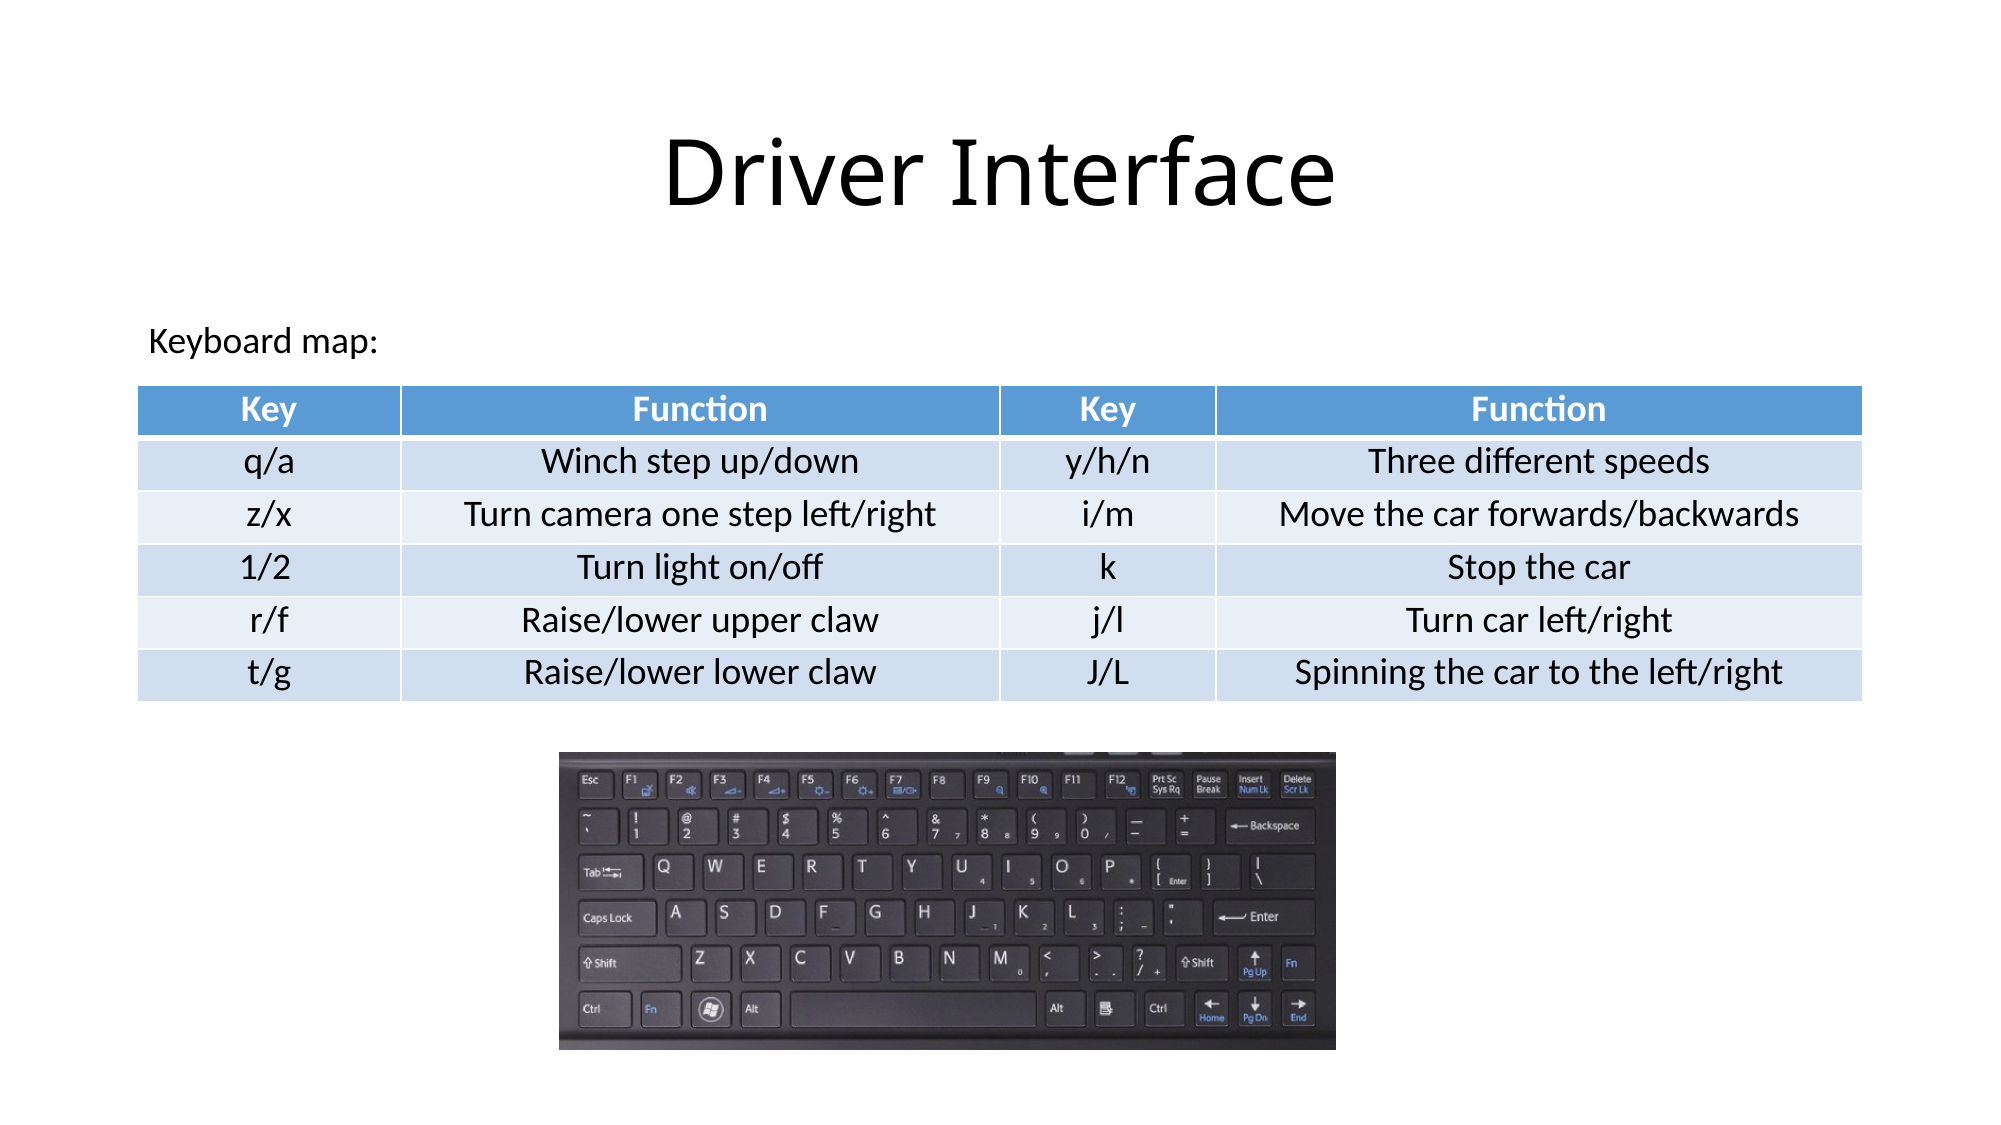

# Driver Interface
Keyboard map:
| Key | Function | Key | Function |
| --- | --- | --- | --- |
| q/a | Winch step up/down | y/h/n | Three different speeds |
| z/x | Turn camera one step left/right | i/m | Move the car forwards/backwards |
| 1/2 | Turn light on/off | k | Stop the car |
| r/f | Raise/lower upper claw | j/l | Turn car left/right |
| t/g | Raise/lower lower claw | J/L | Spinning the car to the left/right |